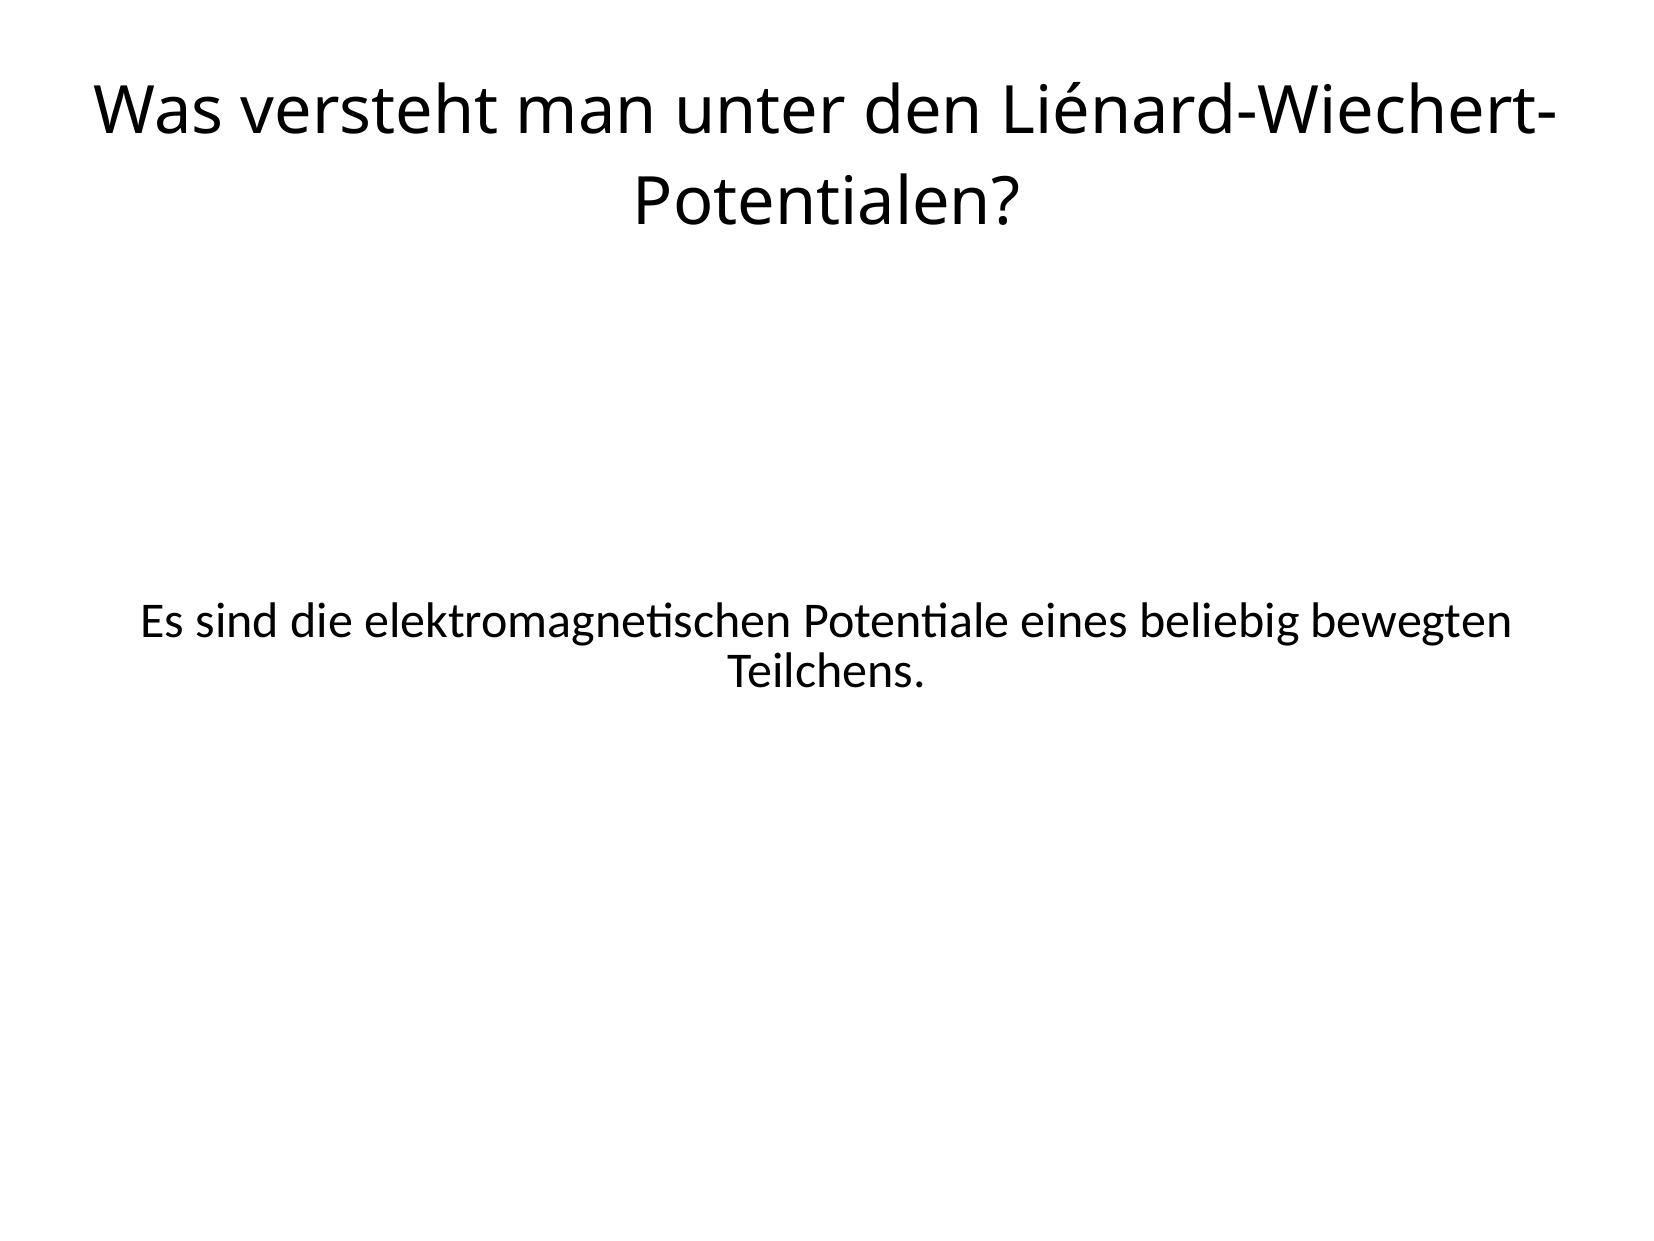

# Was versteht man unter den Liénard-Wiechert-Potentialen?
Es sind die elektromagnetischen Potentiale eines beliebig bewegten Teilchens.